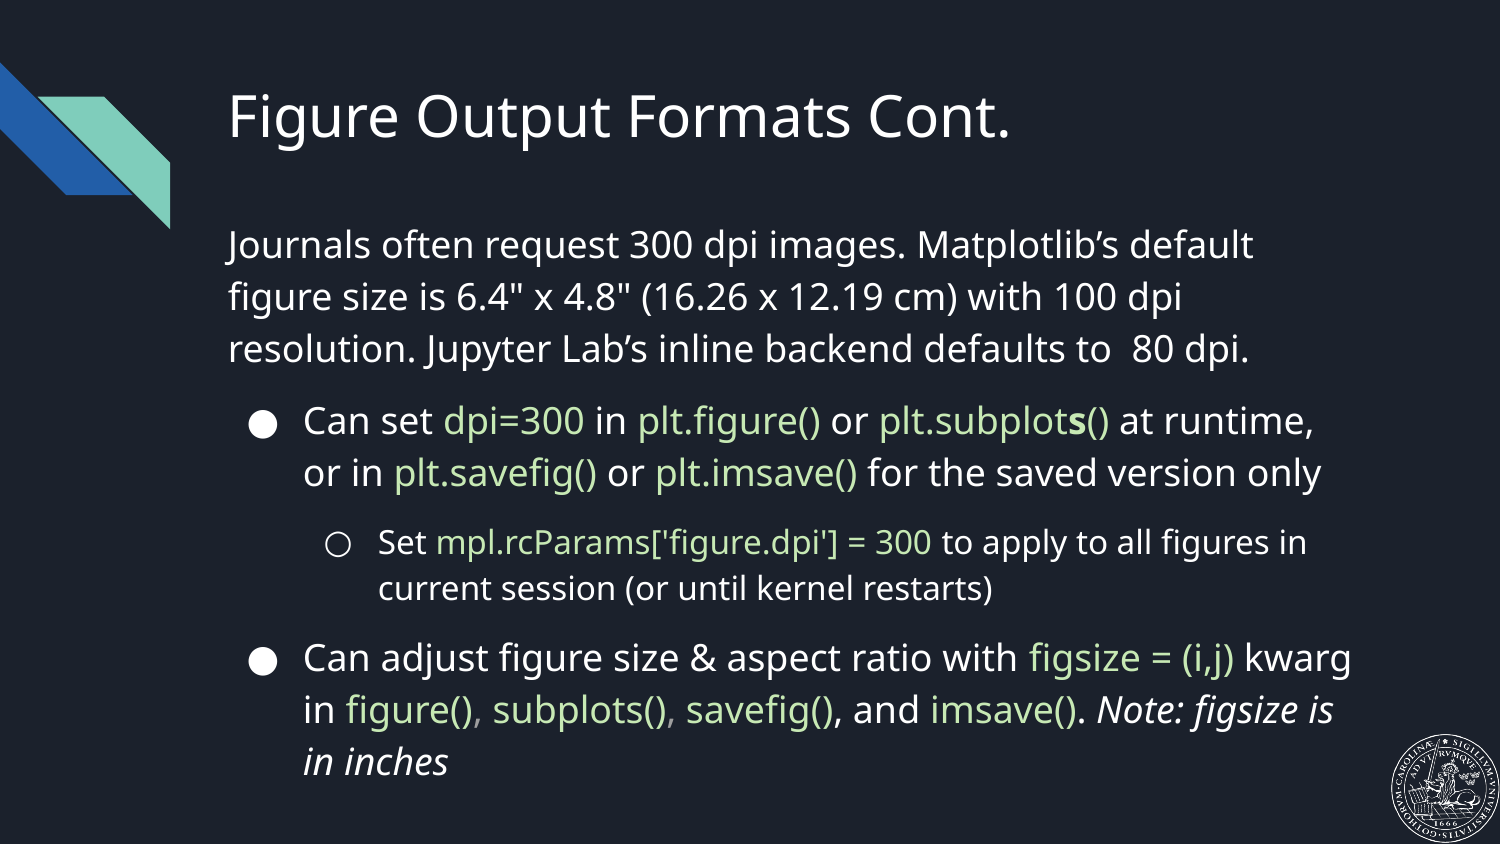

# Figure Output Formats Cont.
Journals often request 300 dpi images. Matplotlib’s default figure size is 6.4" x 4.8" (16.26 x 12.19 cm) with 100 dpi resolution. Jupyter Lab’s inline backend defaults to 80 dpi.
Can set dpi=300 in plt.figure() or plt.subplots() at runtime, or in plt.savefig() or plt.imsave() for the saved version only
Set mpl.rcParams['figure.dpi'] = 300 to apply to all figures in current session (or until kernel restarts)
Can adjust figure size & aspect ratio with figsize = (i,j) kwarg in figure(), subplots(), savefig(), and imsave(). Note: figsize is in inches